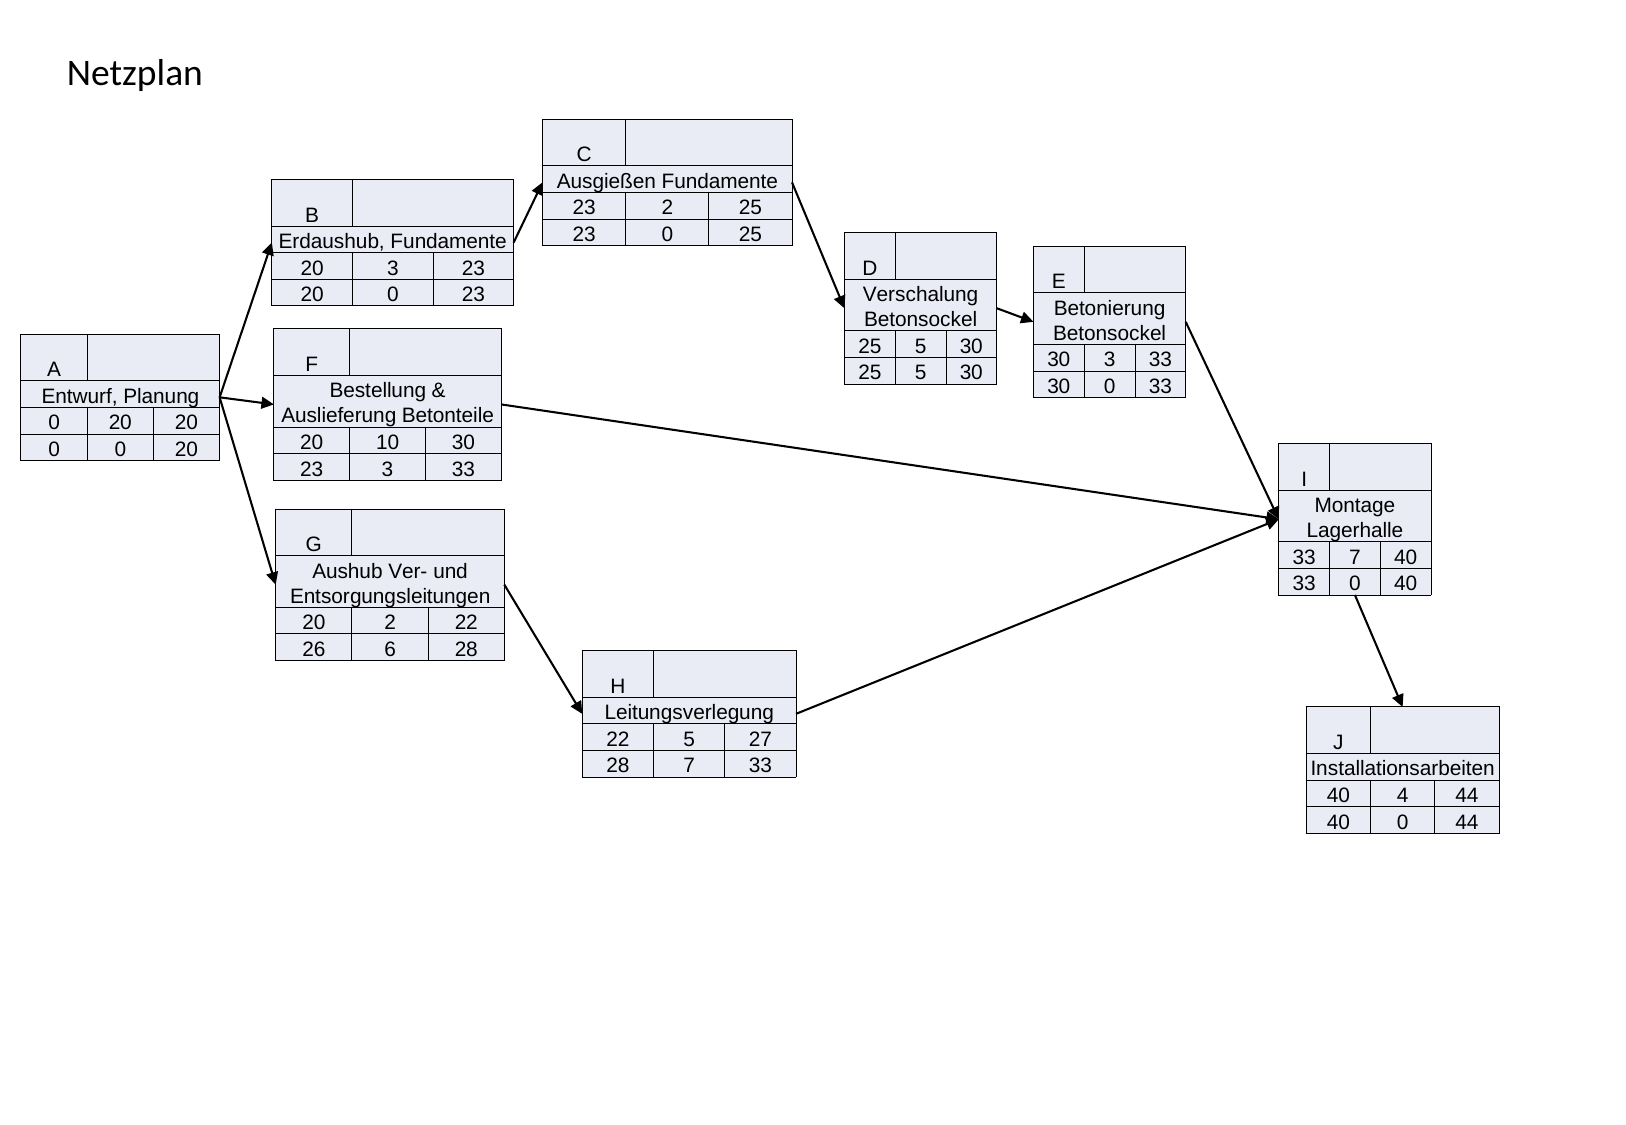

Netzplan
| C | | |
| --- | --- | --- |
| Ausgießen Fundamente | | |
| 23 | 2 | 25 |
| 23 | 0 | 25 |
| B | | |
| --- | --- | --- |
| Erdaushub, Fundamente | | |
| 20 | 3 | 23 |
| 20 | 0 | 23 |
| D | | |
| --- | --- | --- |
| Verschalung Betonsockel | | |
| 25 | 5 | 30 |
| 25 | 5 | 30 |
| E | | |
| --- | --- | --- |
| Betonierung Betonsockel | | |
| 30 | 3 | 33 |
| 30 | 0 | 33 |
| F | | |
| --- | --- | --- |
| Bestellung & Auslieferung Betonteile | | |
| 20 | 10 | 30 |
| 23 | 3 | 33 |
| A | | |
| --- | --- | --- |
| Entwurf, Planung | | |
| 0 | 20 | 20 |
| 0 | 0 | 20 |
| I | | |
| --- | --- | --- |
| Montage Lagerhalle | | |
| 33 | 7 | 40 |
| 33 | 0 | 40 |
| G | | |
| --- | --- | --- |
| Aushub Ver- und Entsorgungsleitungen | | |
| 20 | 2 | 22 |
| 26 | 6 | 28 |
| H | | |
| --- | --- | --- |
| Leitungsverlegung | | |
| 22 | 5 | 27 |
| 28 | 7 | 33 |
| J | | |
| --- | --- | --- |
| Installationsarbeiten | | |
| 40 | 4 | 44 |
| 40 | 0 | 44 |